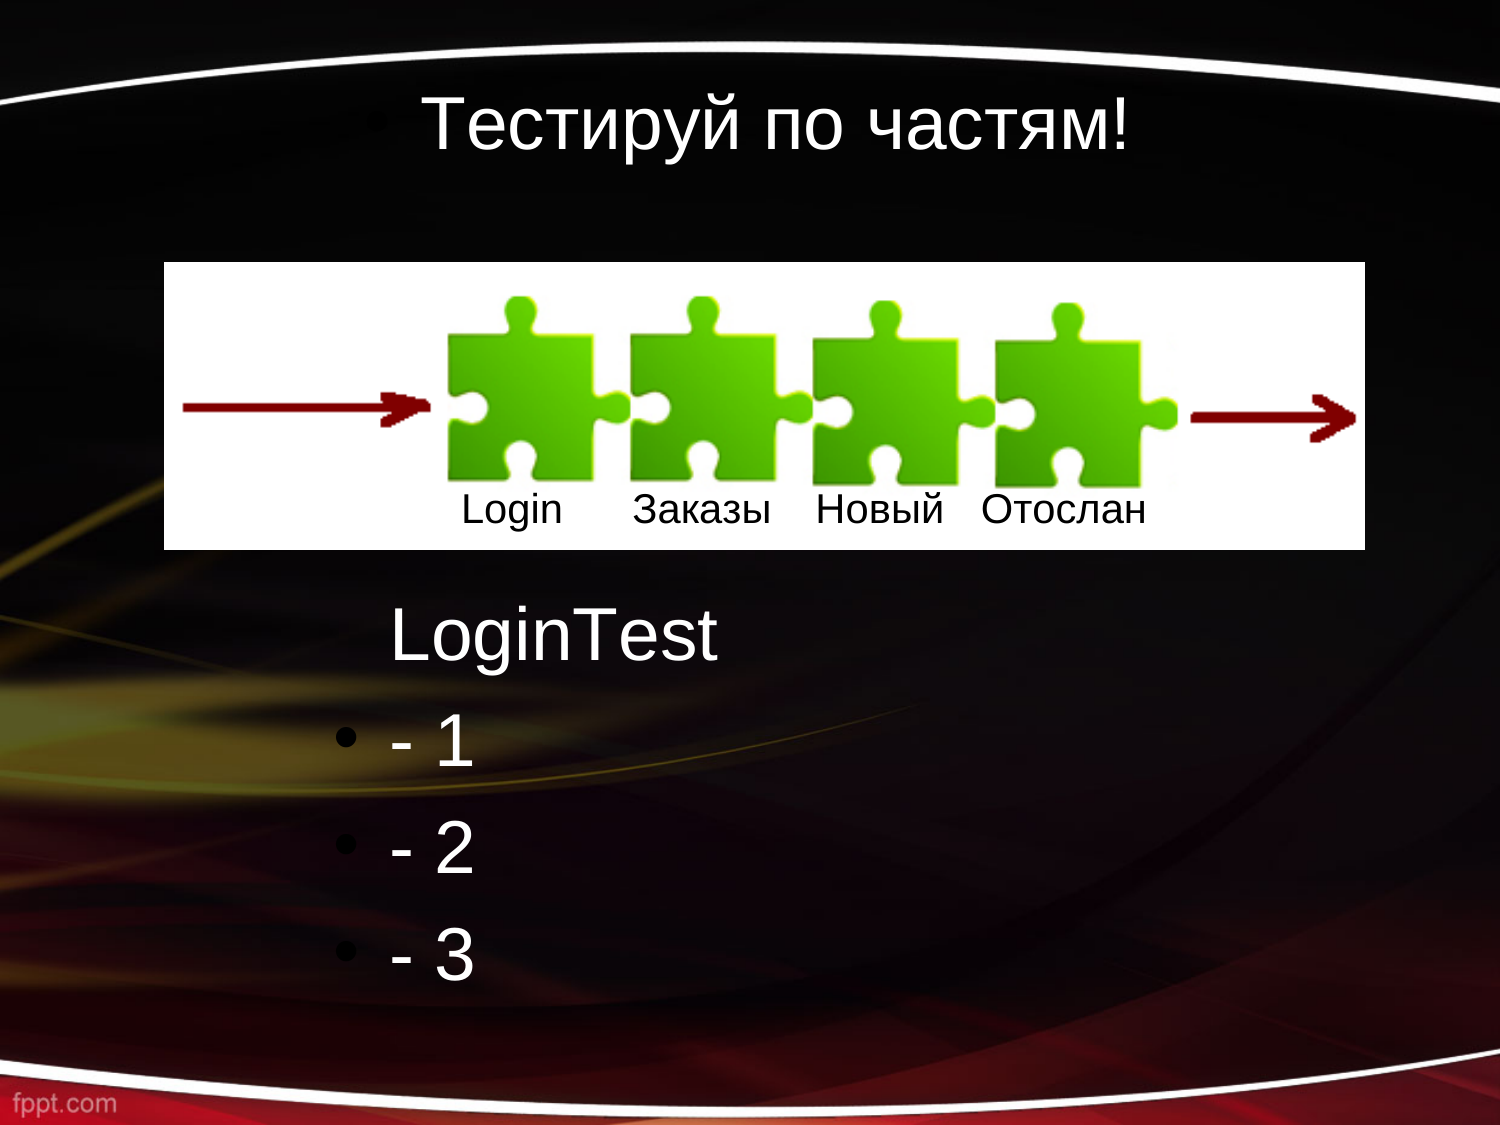

# Тестируй по частям!
Login
Заказы
Новый
Отослан
LoginTest
- 1
- 2
- 3